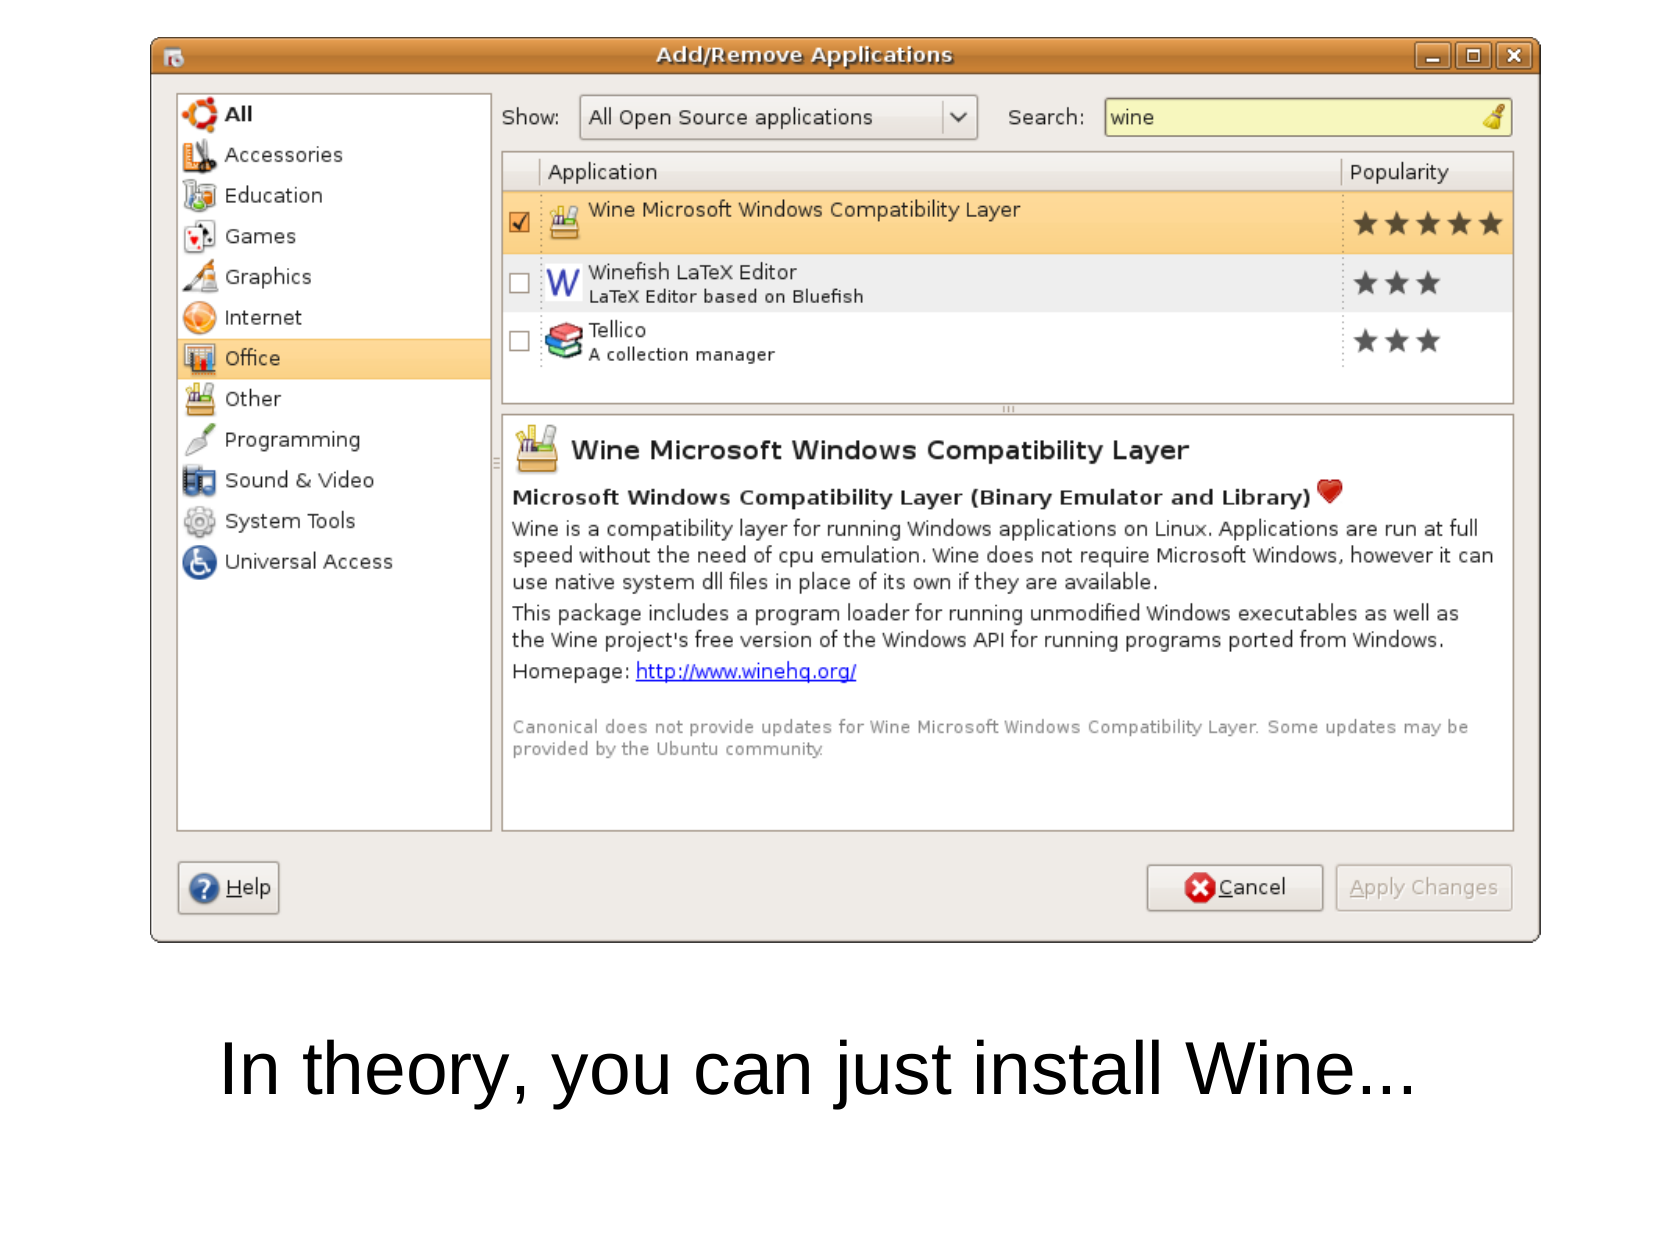

# In theory, you can just install Wine...